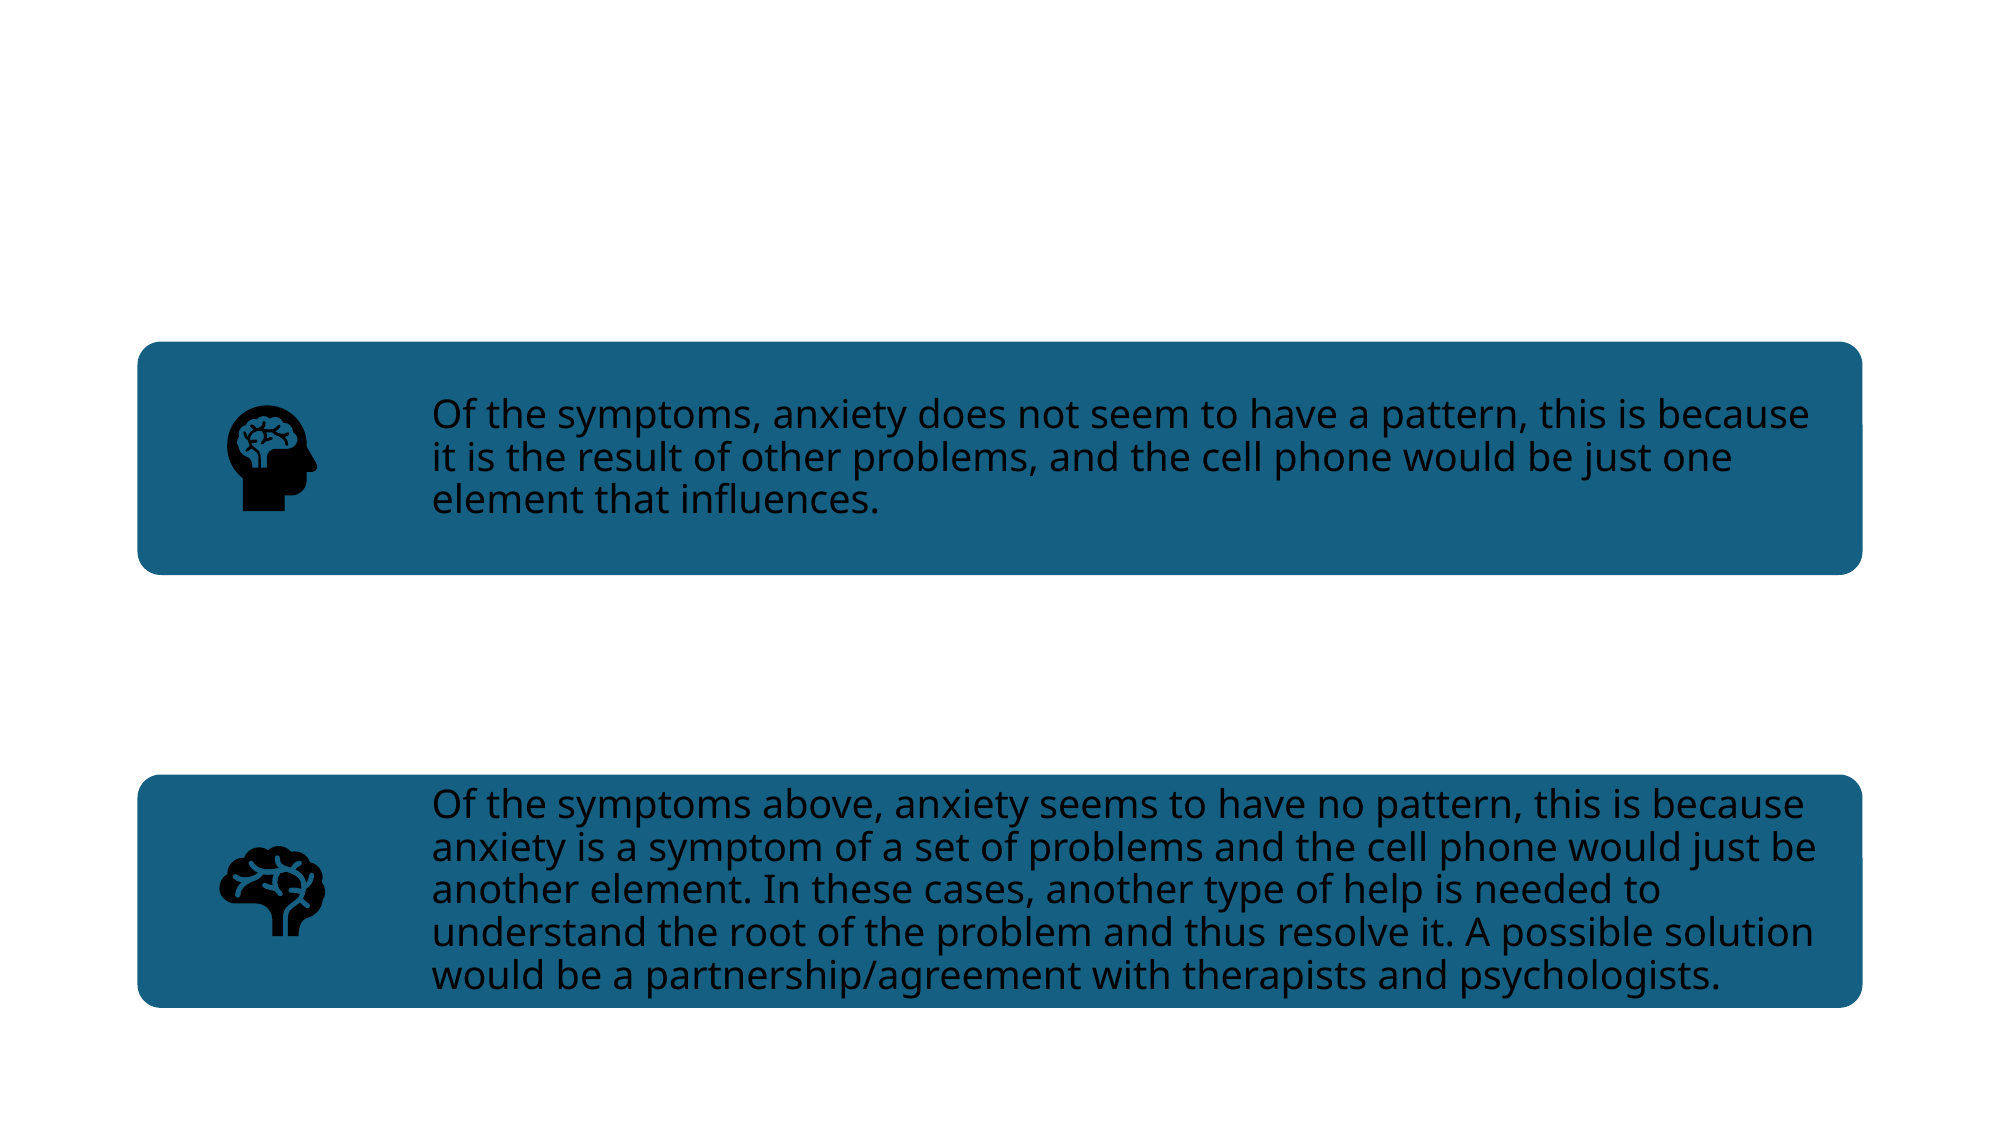

# ANXIETY/STRESS X DAILY USAGES
Of the symptoms, anxiety does not seem to have a pattern, this is because it is the result of other problems, and the cell phone would be just one element that influences.
Of the symptoms above, anxiety seems to have no pattern, this is because anxiety is a symptom of a set of problems and the cell phone would just be another element. In these cases, another type of help is needed to understand the root of the problem and thus resolve it. A possible solution would be a partnership/agreement with therapists and psychologists.